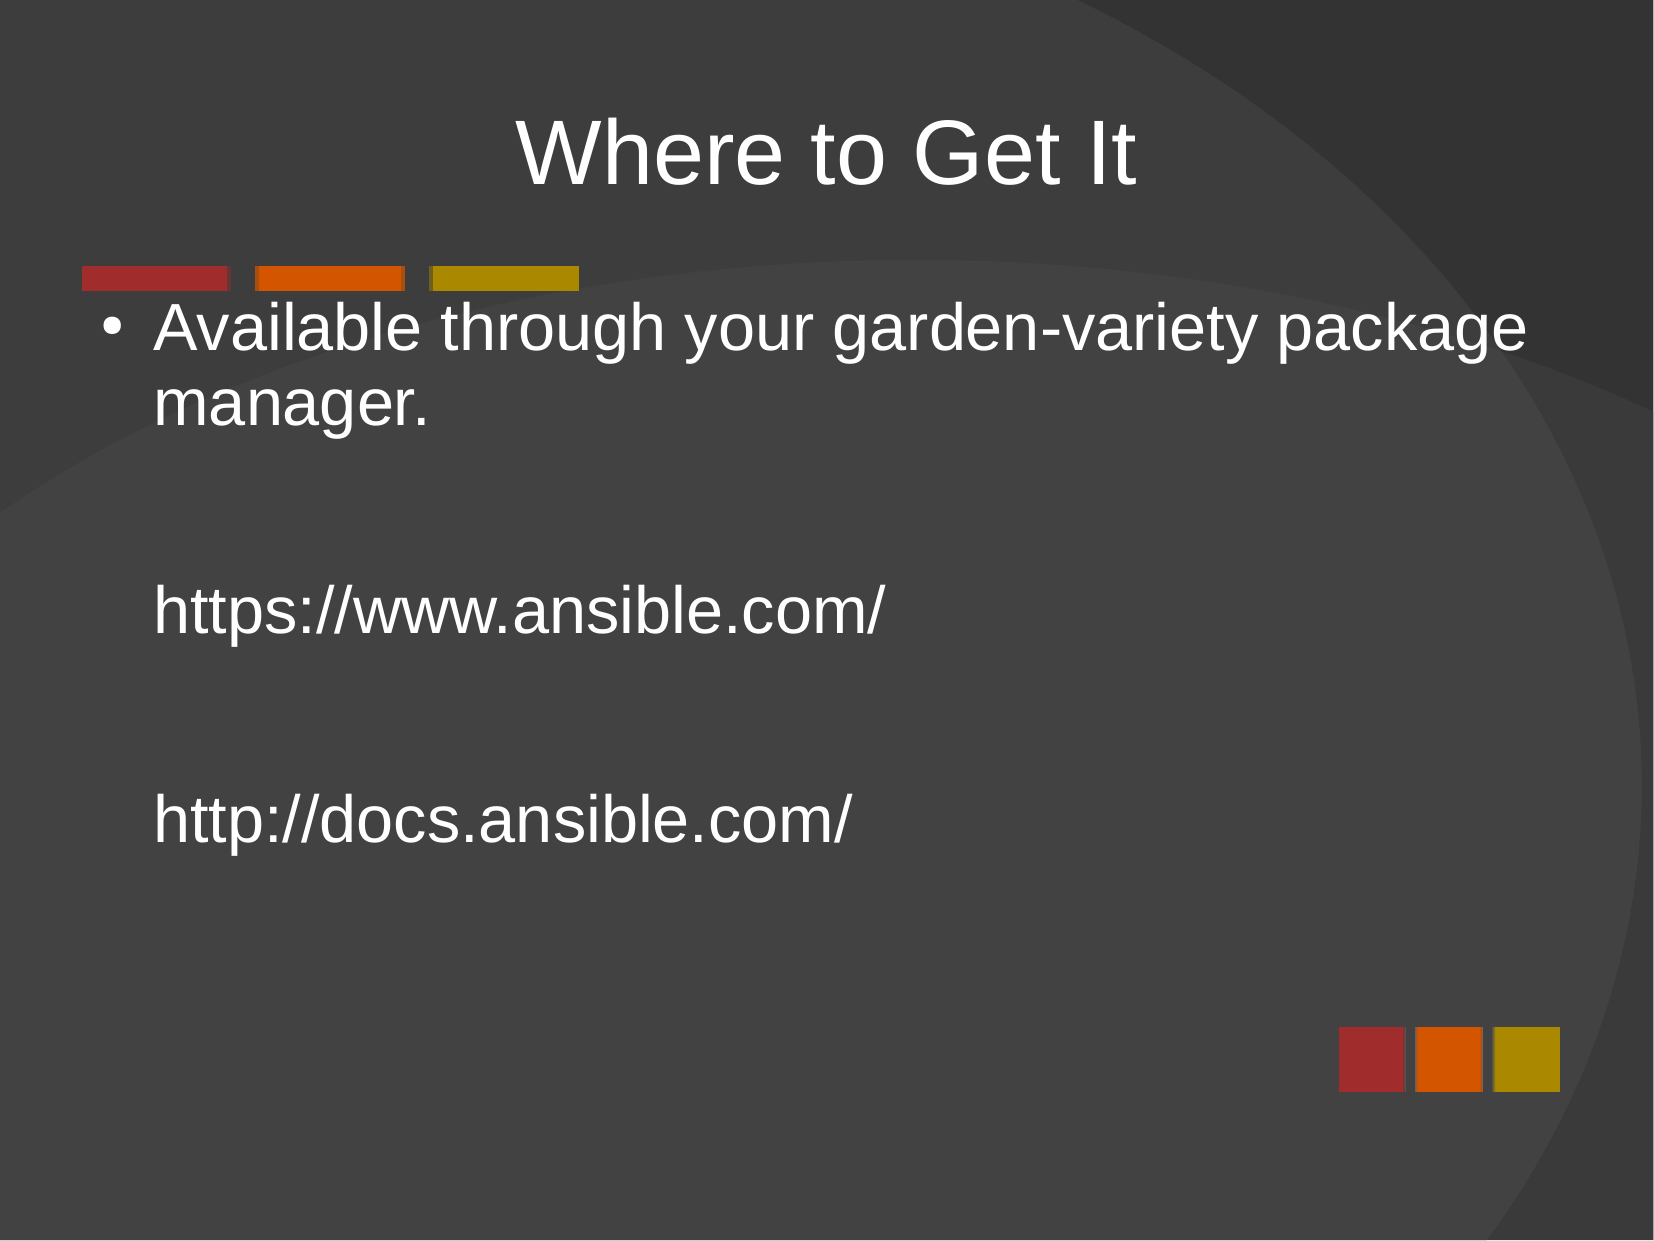

# Where to Get It
Available through your garden-variety package manager.
https://www.ansible.com/
http://docs.ansible.com/